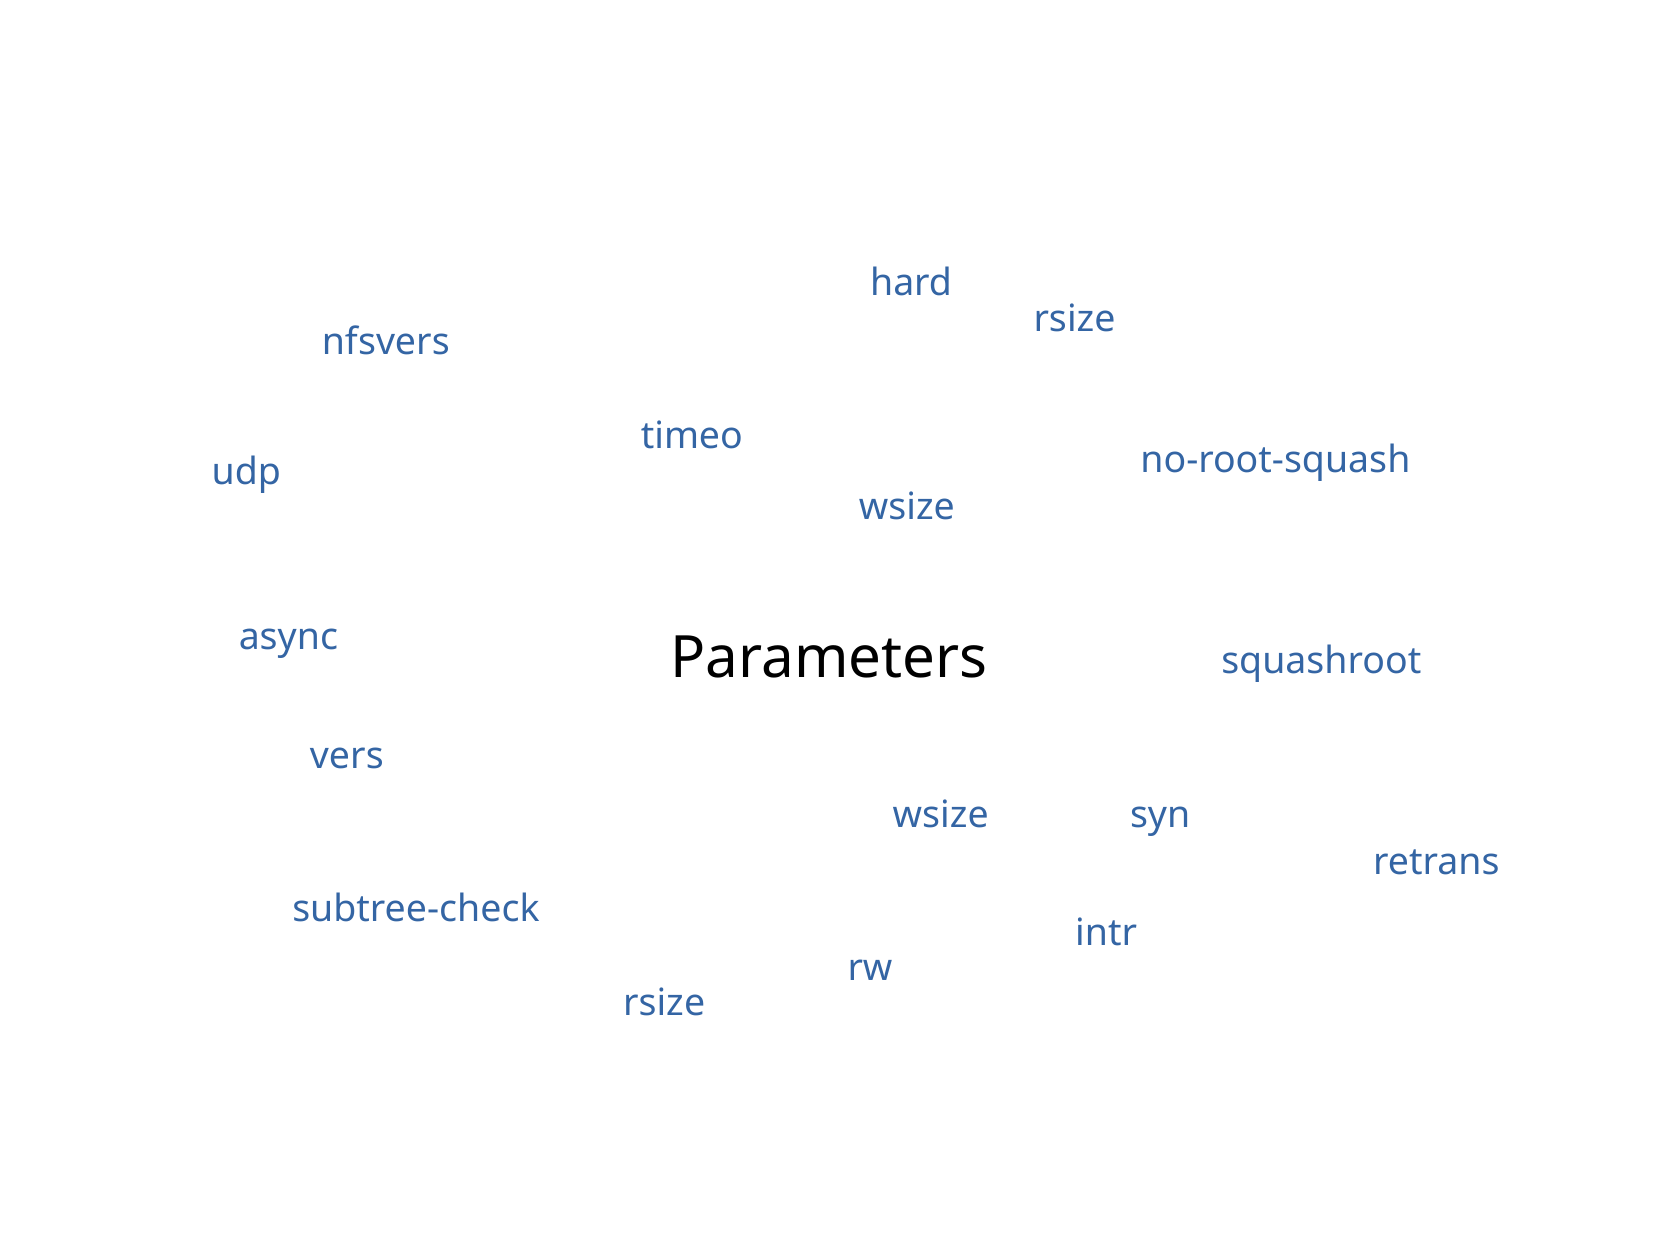

hard
rsize
nfsvers
timeo
no-root-squash
udp
wsize
async
Parameters
squashroot
vers
wsize
syn
retrans
subtree-check
intr
rw
rsize